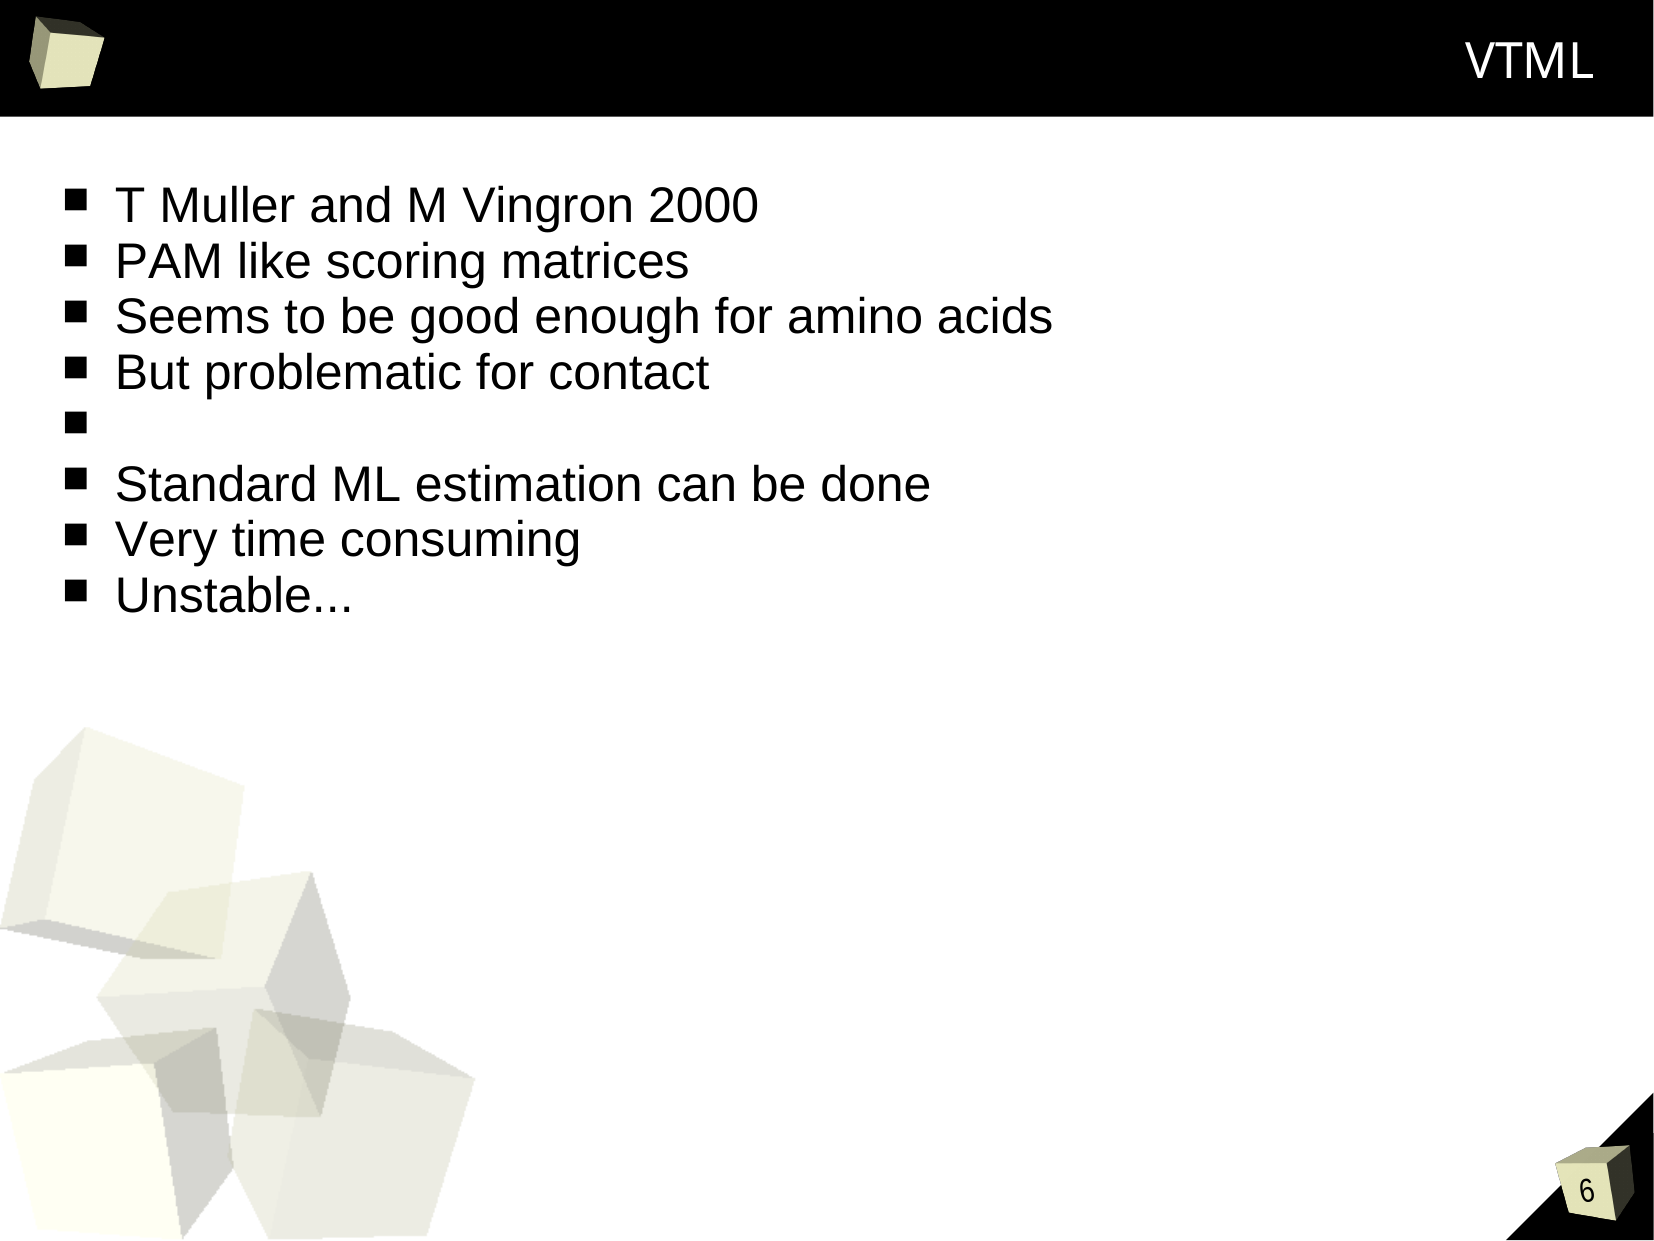

# VTML
T Muller and M Vingron 2000
PAM like scoring matrices
Seems to be good enough for amino acids
But problematic for contact
Standard ML estimation can be done
Very time consuming
Unstable...